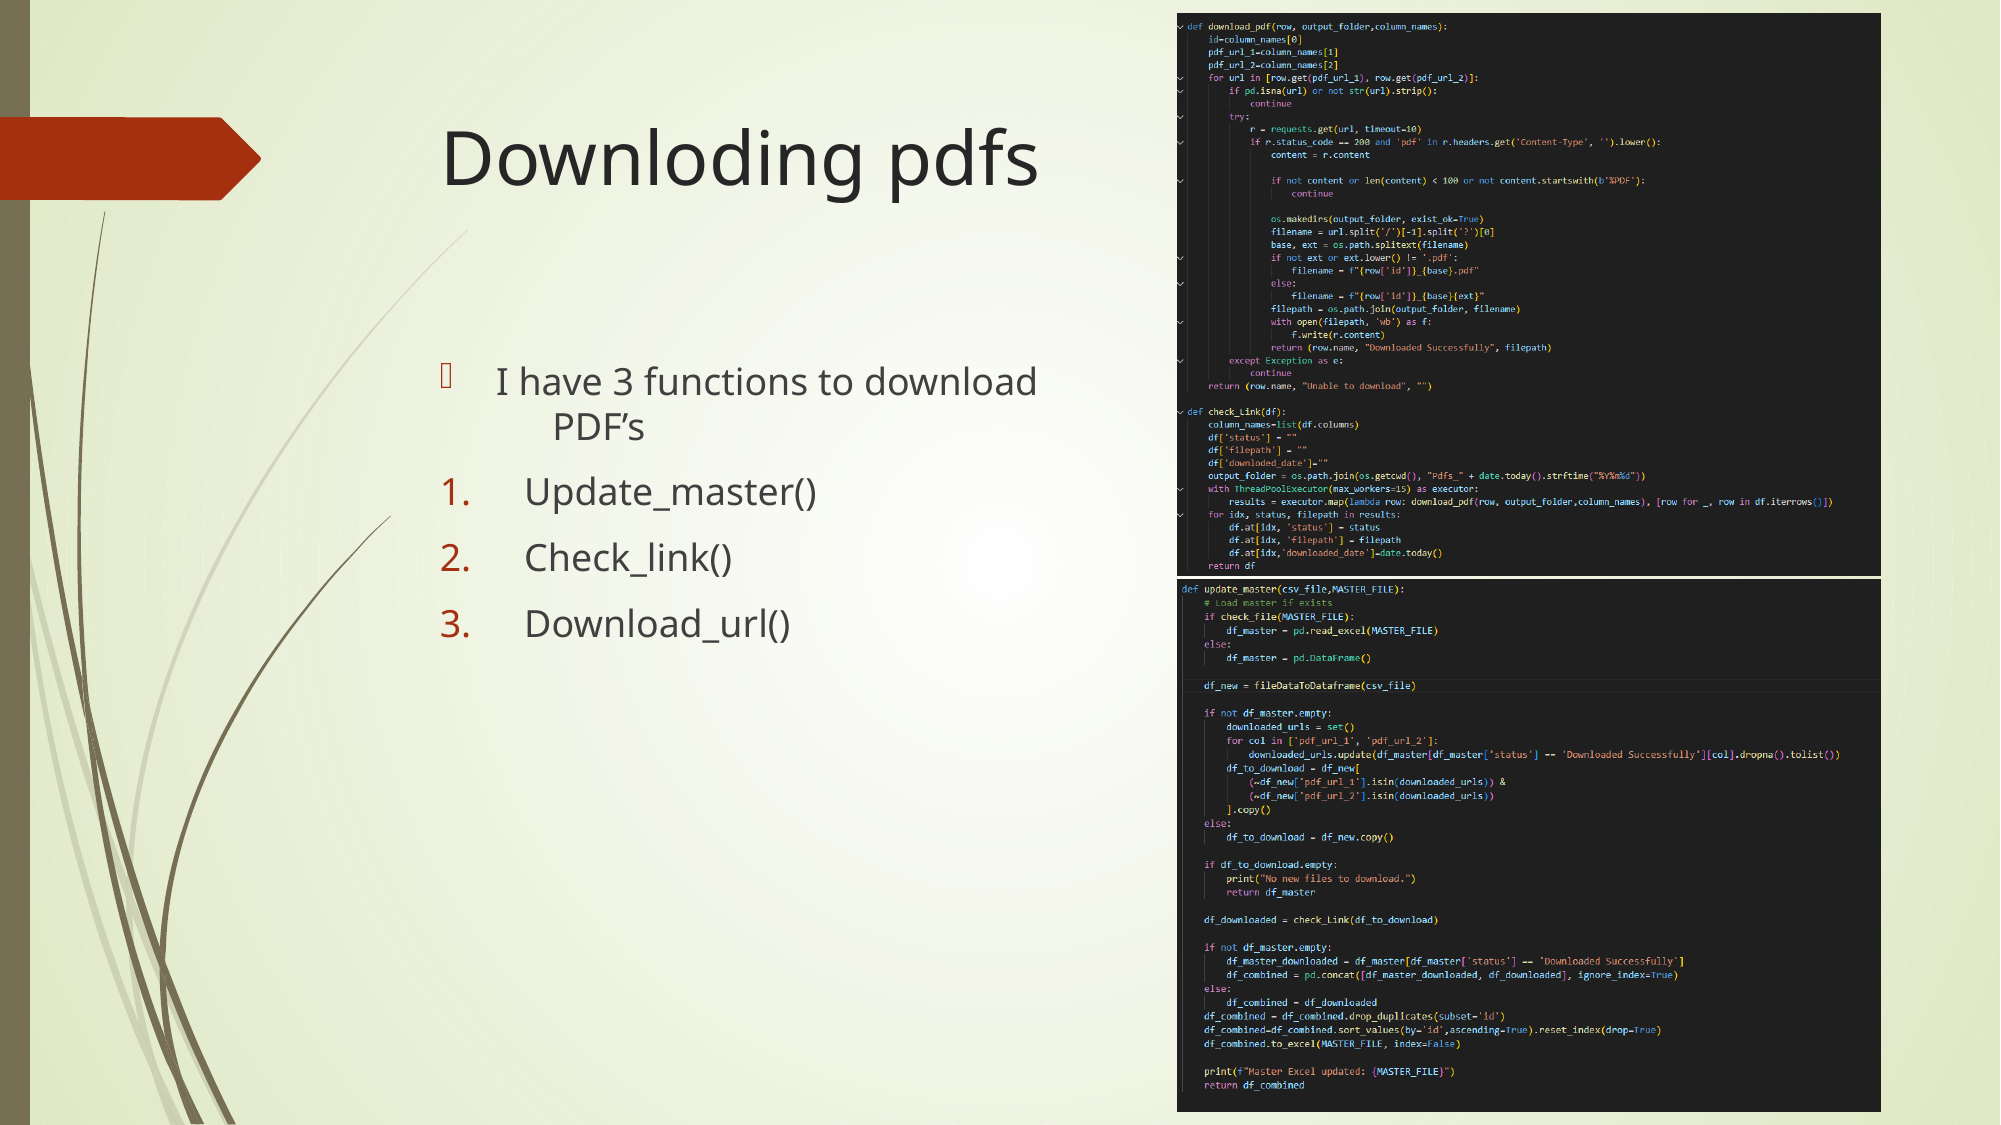

# Downloding pdfs
I have 3 functions to download PDF’s
Update_master()
Check_link()
Download_url()